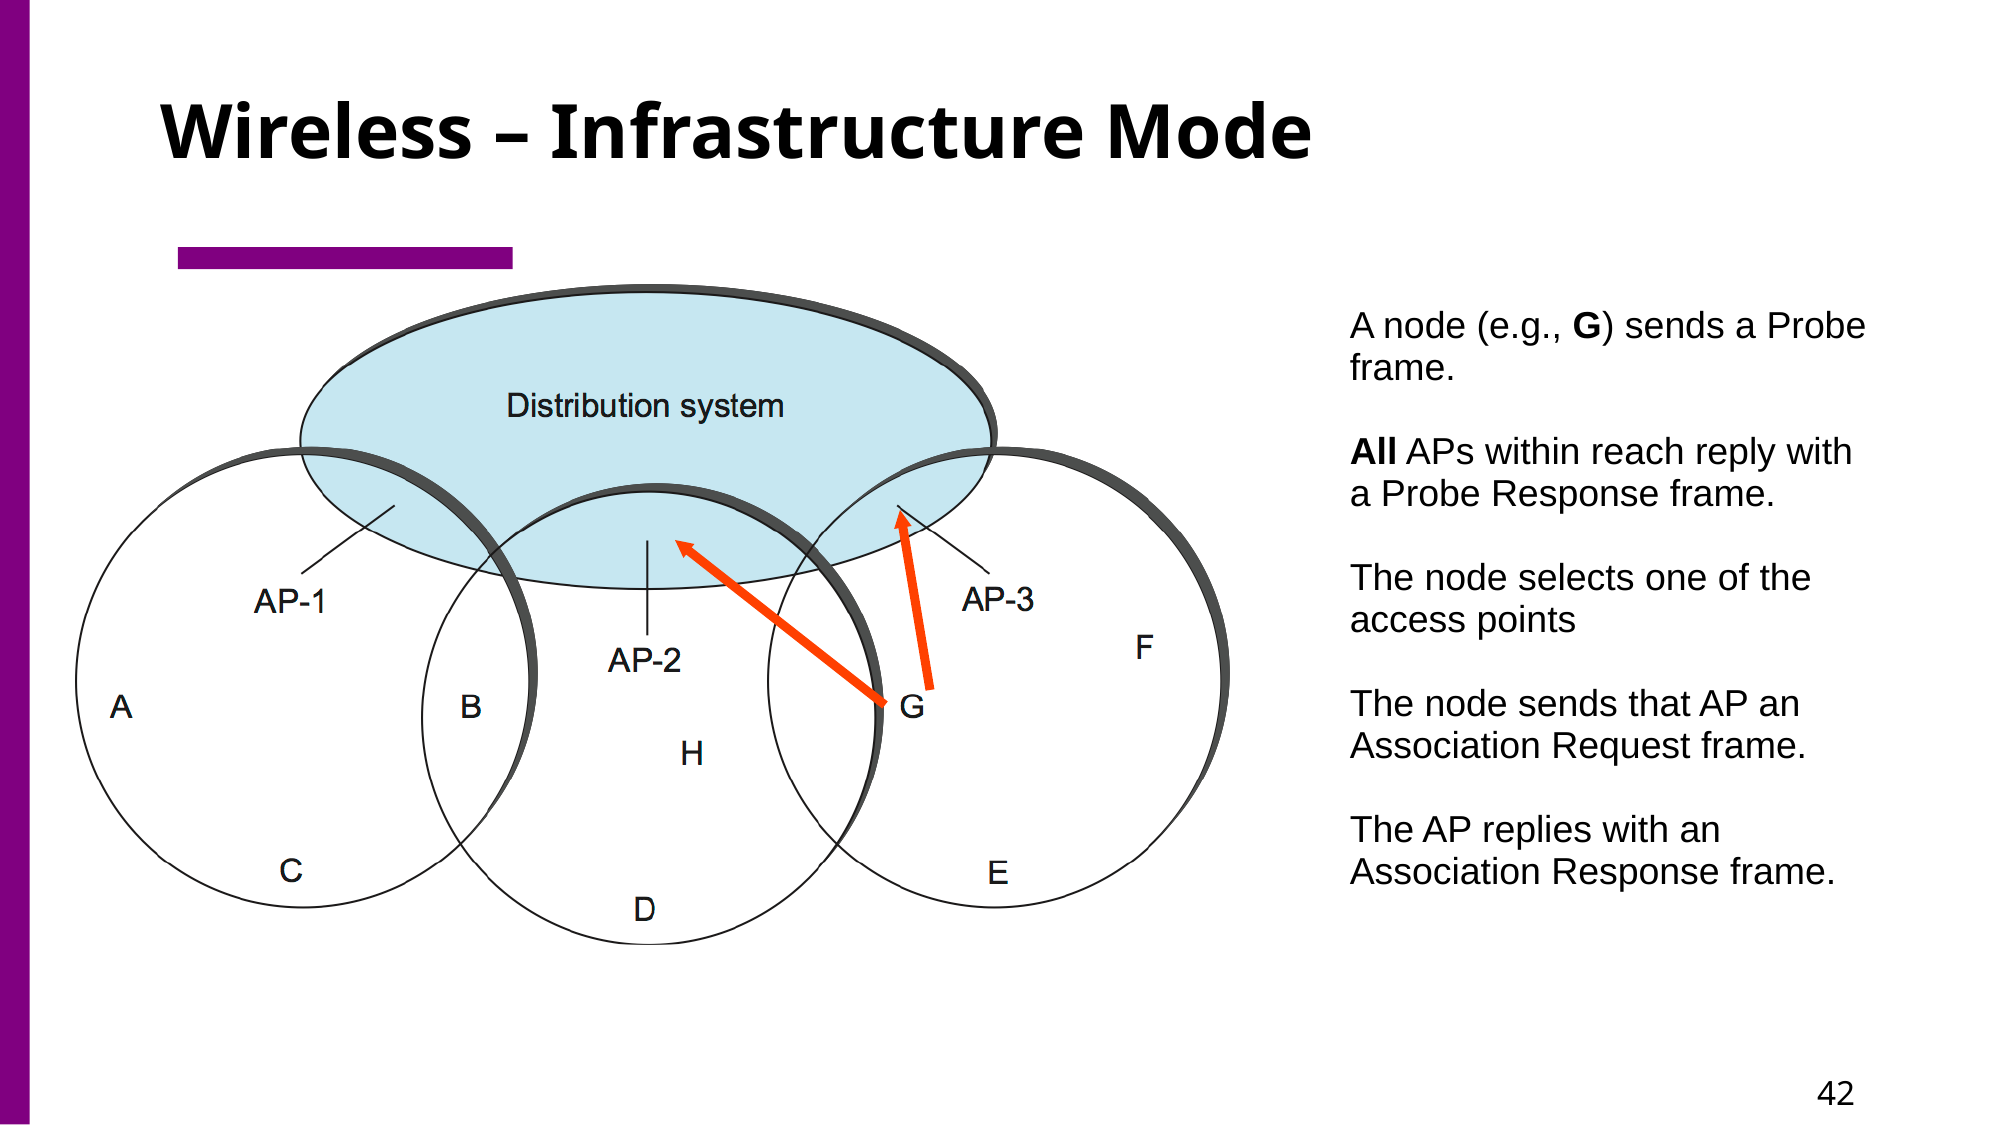

# Wireless – Infrastructure Mode
A node (e.g., G) sends a Probe frame.
All APs within reach reply with a Probe Response frame.
The node selects one of the access points
The node sends that AP an Association Request frame.
The AP replies with an Association Response frame.